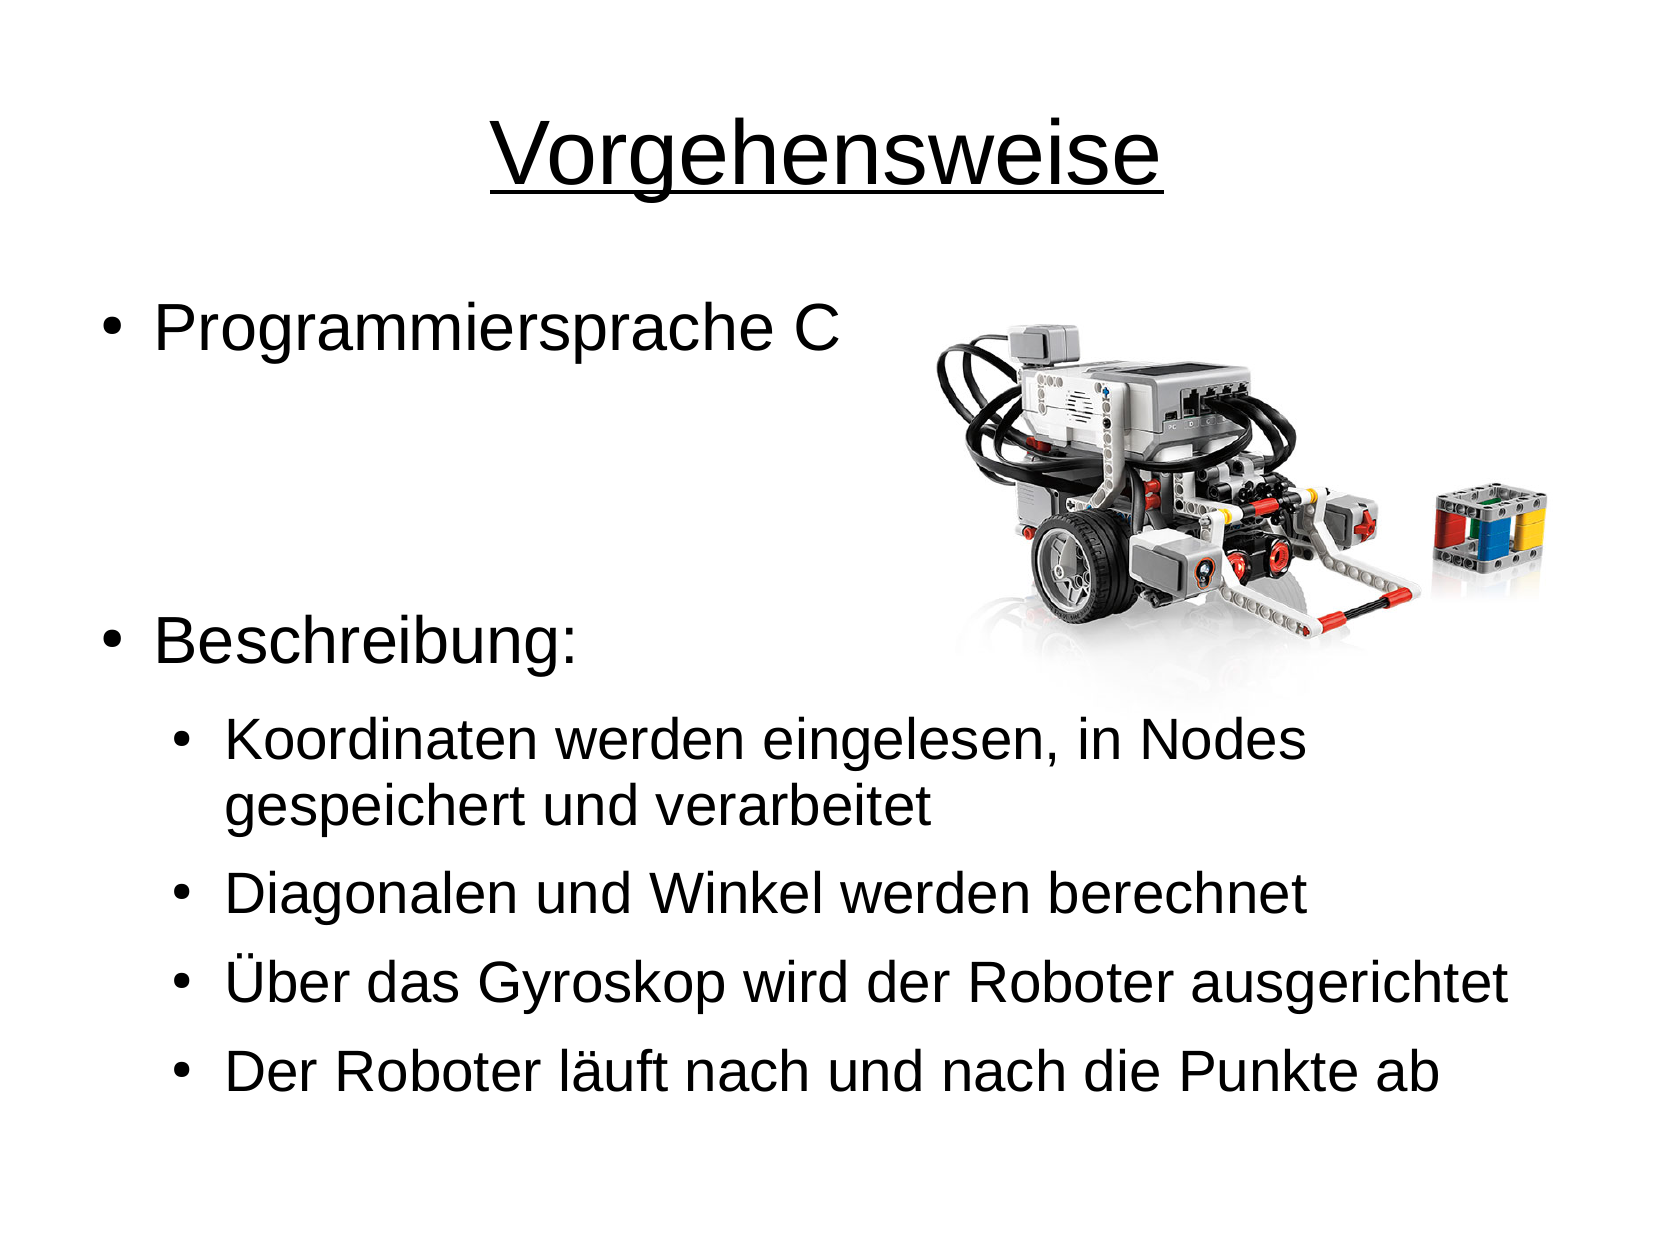

# Vorgehensweise
Programmiersprache C
Beschreibung:
Koordinaten werden eingelesen, in Nodes gespeichert und verarbeitet
Diagonalen und Winkel werden berechnet
Über das Gyroskop wird der Roboter ausgerichtet
Der Roboter läuft nach und nach die Punkte ab